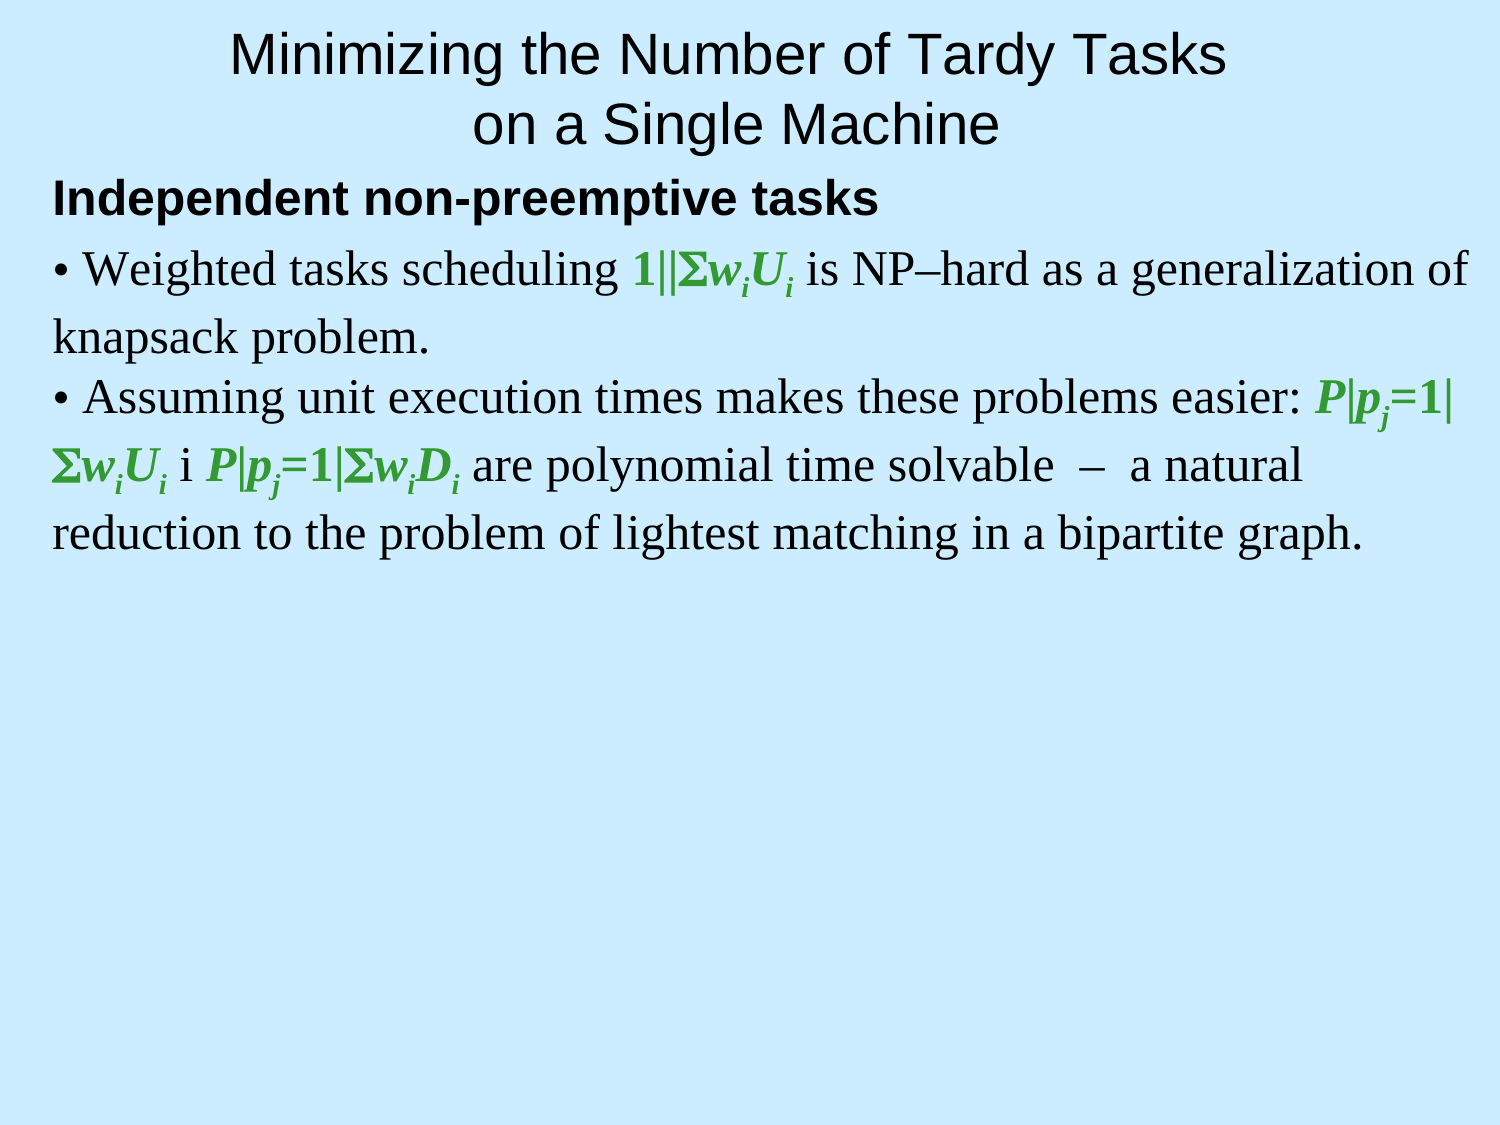

# Minimizing the Number of Tardy Tasks on a Single Machine
Independent non-preemptive tasks
 Weighted tasks scheduling 1||wiUi is NP–hard as a generalization of knapsack problem.
 Assuming unit execution times makes these problems easier: P|pj=1|wiUi i P|pj=1|wiDi are polynomial time solvable – a natural reduction to the problem of lightest matching in a bipartite graph.